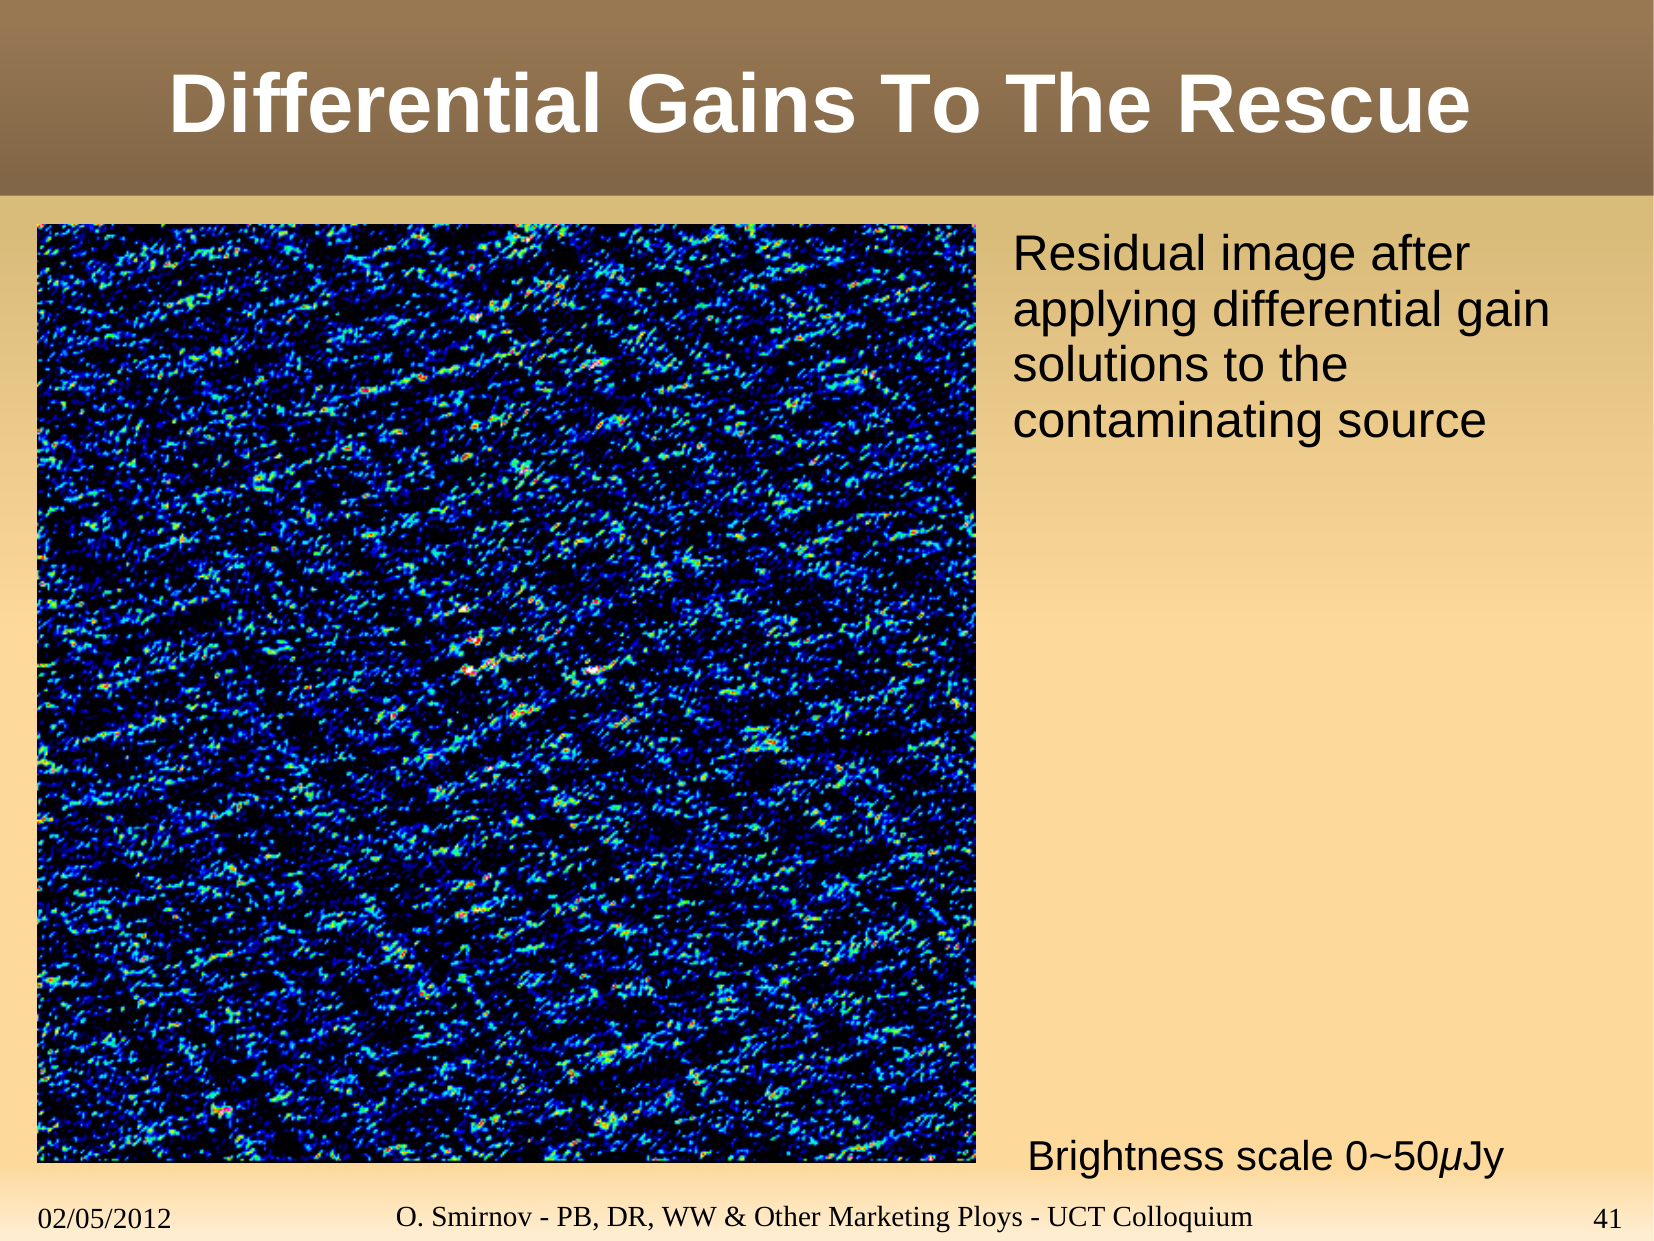

# Differential Gains To The Rescue
Residual image after applying differential gain solutions to the contaminating source
Brightness scale 0~50μJy
O. Smirnov - PB, DR, WW & Other Marketing Ploys - UCT Colloquium
02/05/2012
41